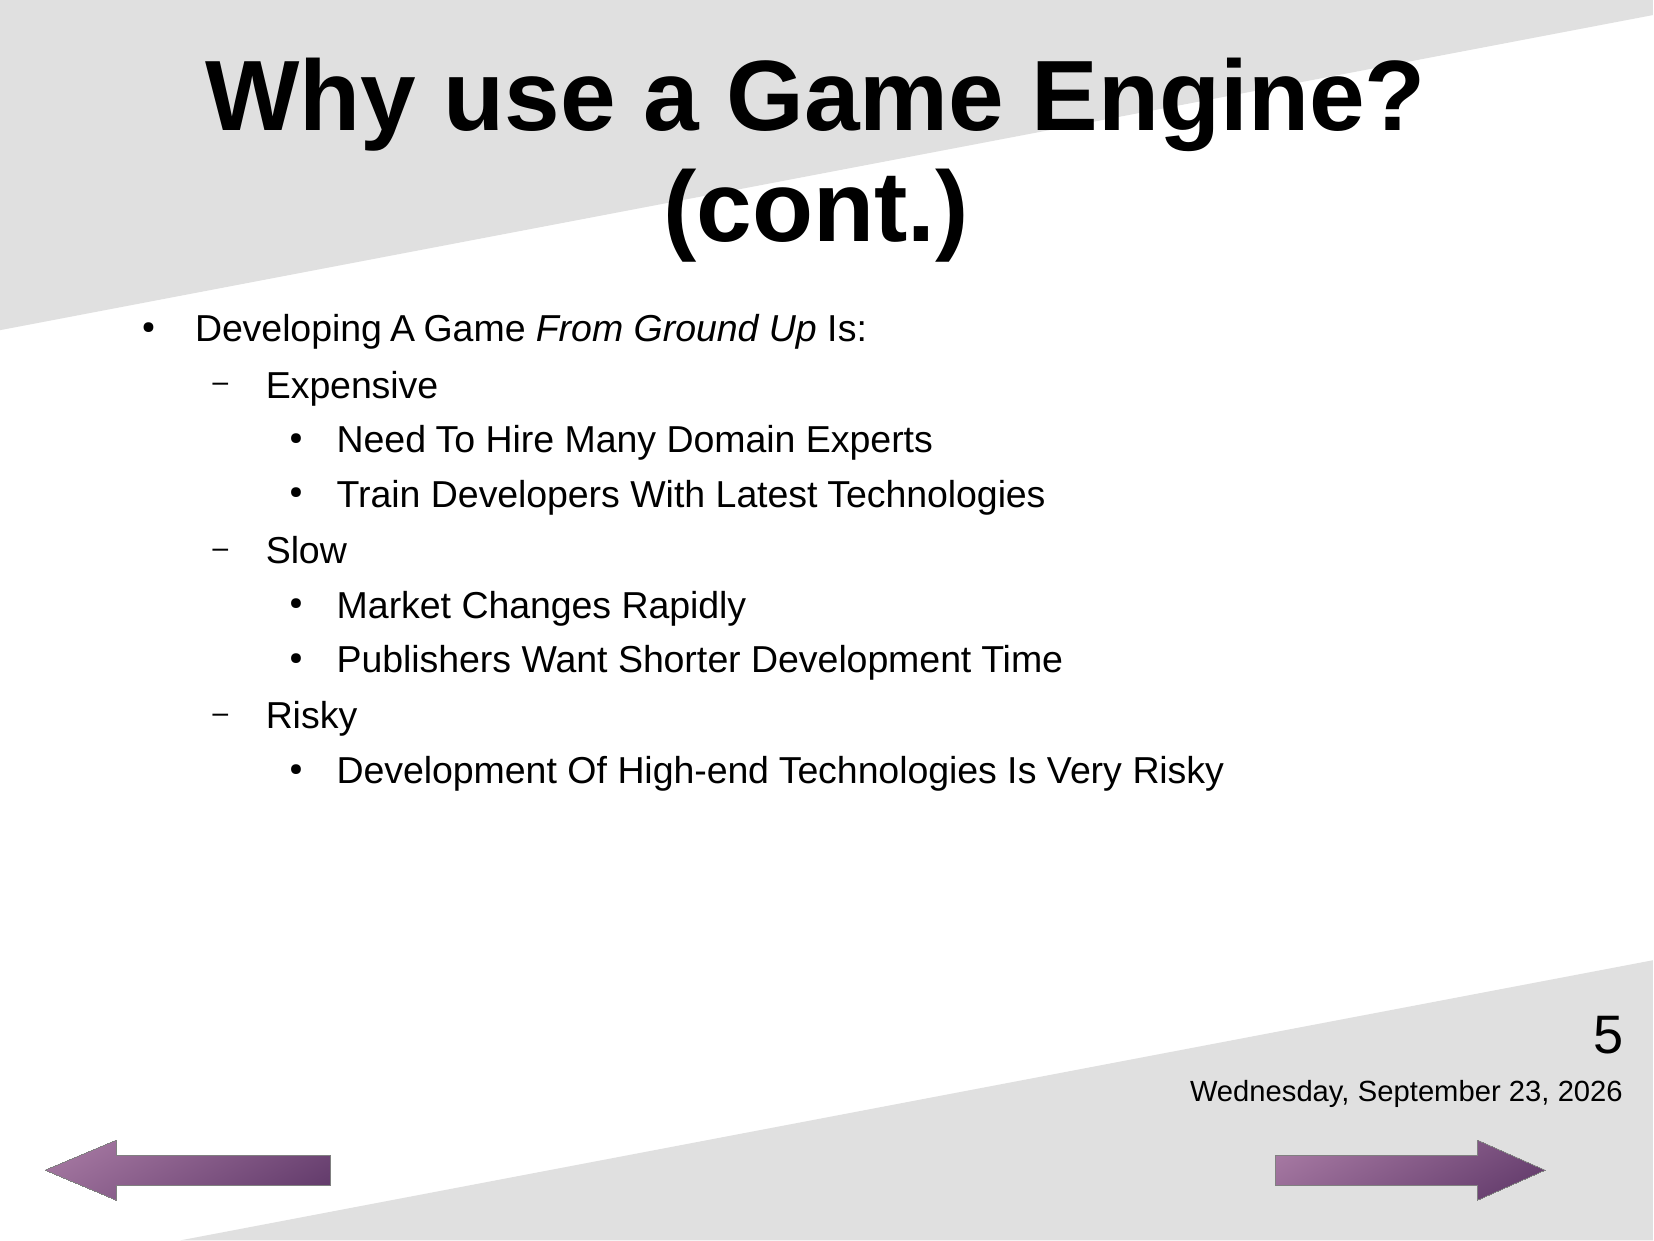

# Why use a Game Engine? (cont.)
Developing a game from ground up is:
Expensive
Need to hire many domain experts
Train developers with latest technologies
Slow
Market changes rapidly
Publishers want shorter development time
Risky
Development of high-end technologies is very risky
5